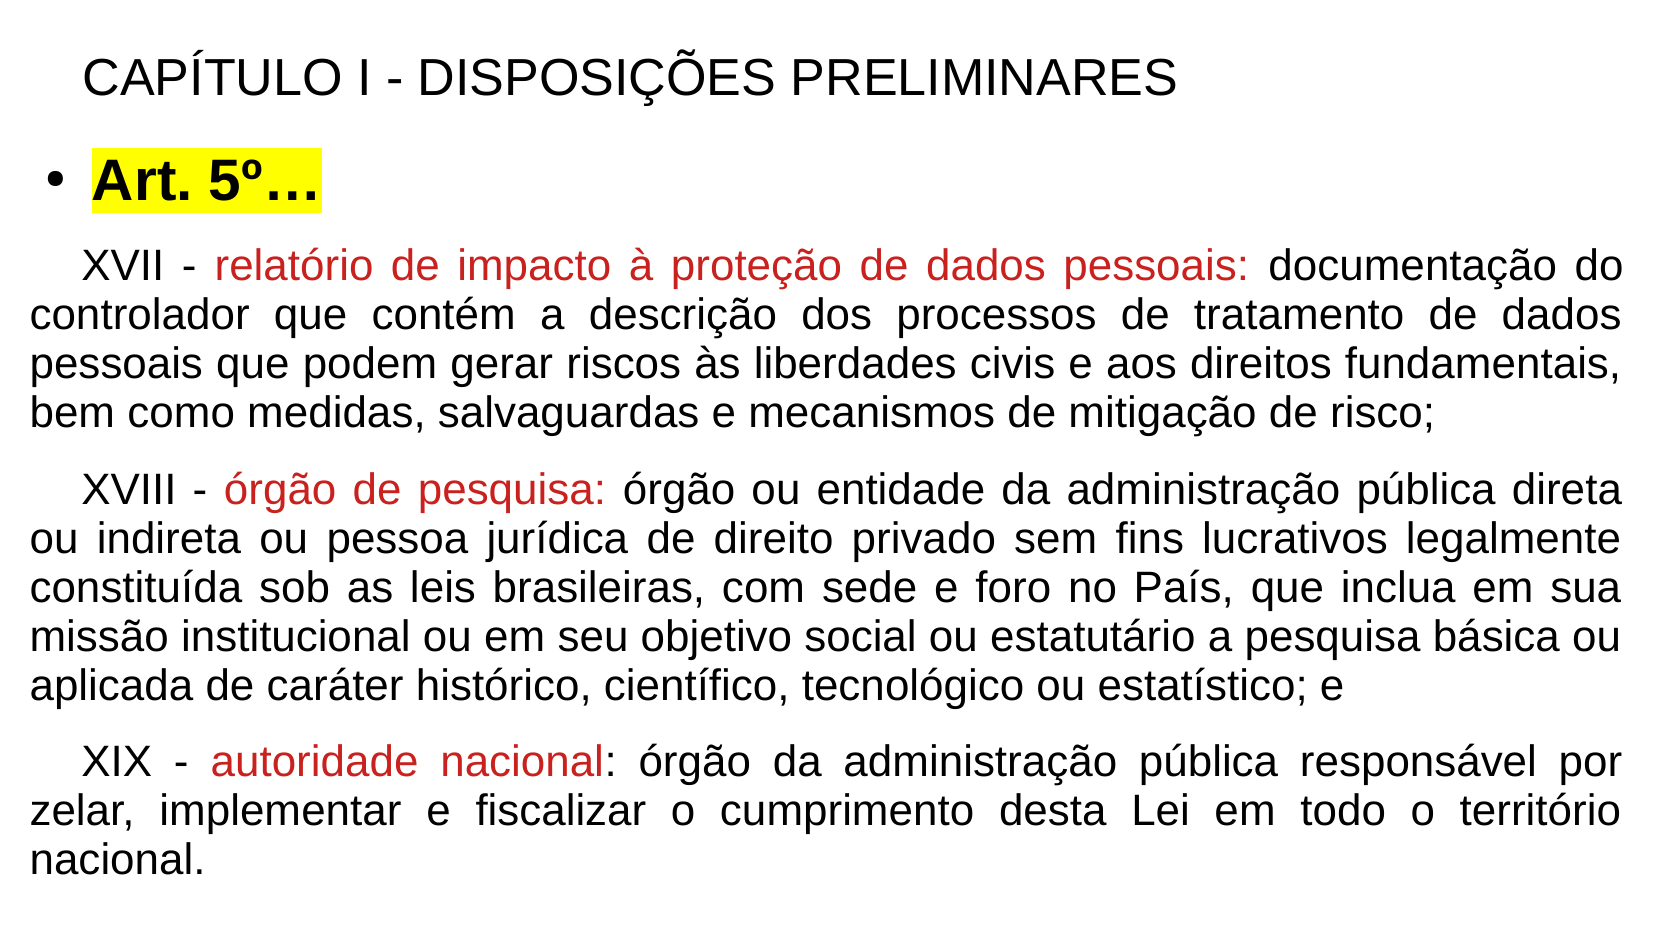

# CAPÍTULO I - DISPOSIÇÕES PRELIMINARES
Art. 5º…
XVII - relatório de impacto à proteção de dados pessoais: documentação do controlador que contém a descrição dos processos de tratamento de dados pessoais que podem gerar riscos às liberdades civis e aos direitos fundamentais, bem como medidas, salvaguardas e mecanismos de mitigação de risco;
XVIII - órgão de pesquisa: órgão ou entidade da administração pública direta ou indireta ou pessoa jurídica de direito privado sem fins lucrativos legalmente constituída sob as leis brasileiras, com sede e foro no País, que inclua em sua missão institucional ou em seu objetivo social ou estatutário a pesquisa básica ou aplicada de caráter histórico, científico, tecnológico ou estatístico; e
XIX - autoridade nacional: órgão da administração pública responsável por zelar, implementar e fiscalizar o cumprimento desta Lei em todo o território nacional.